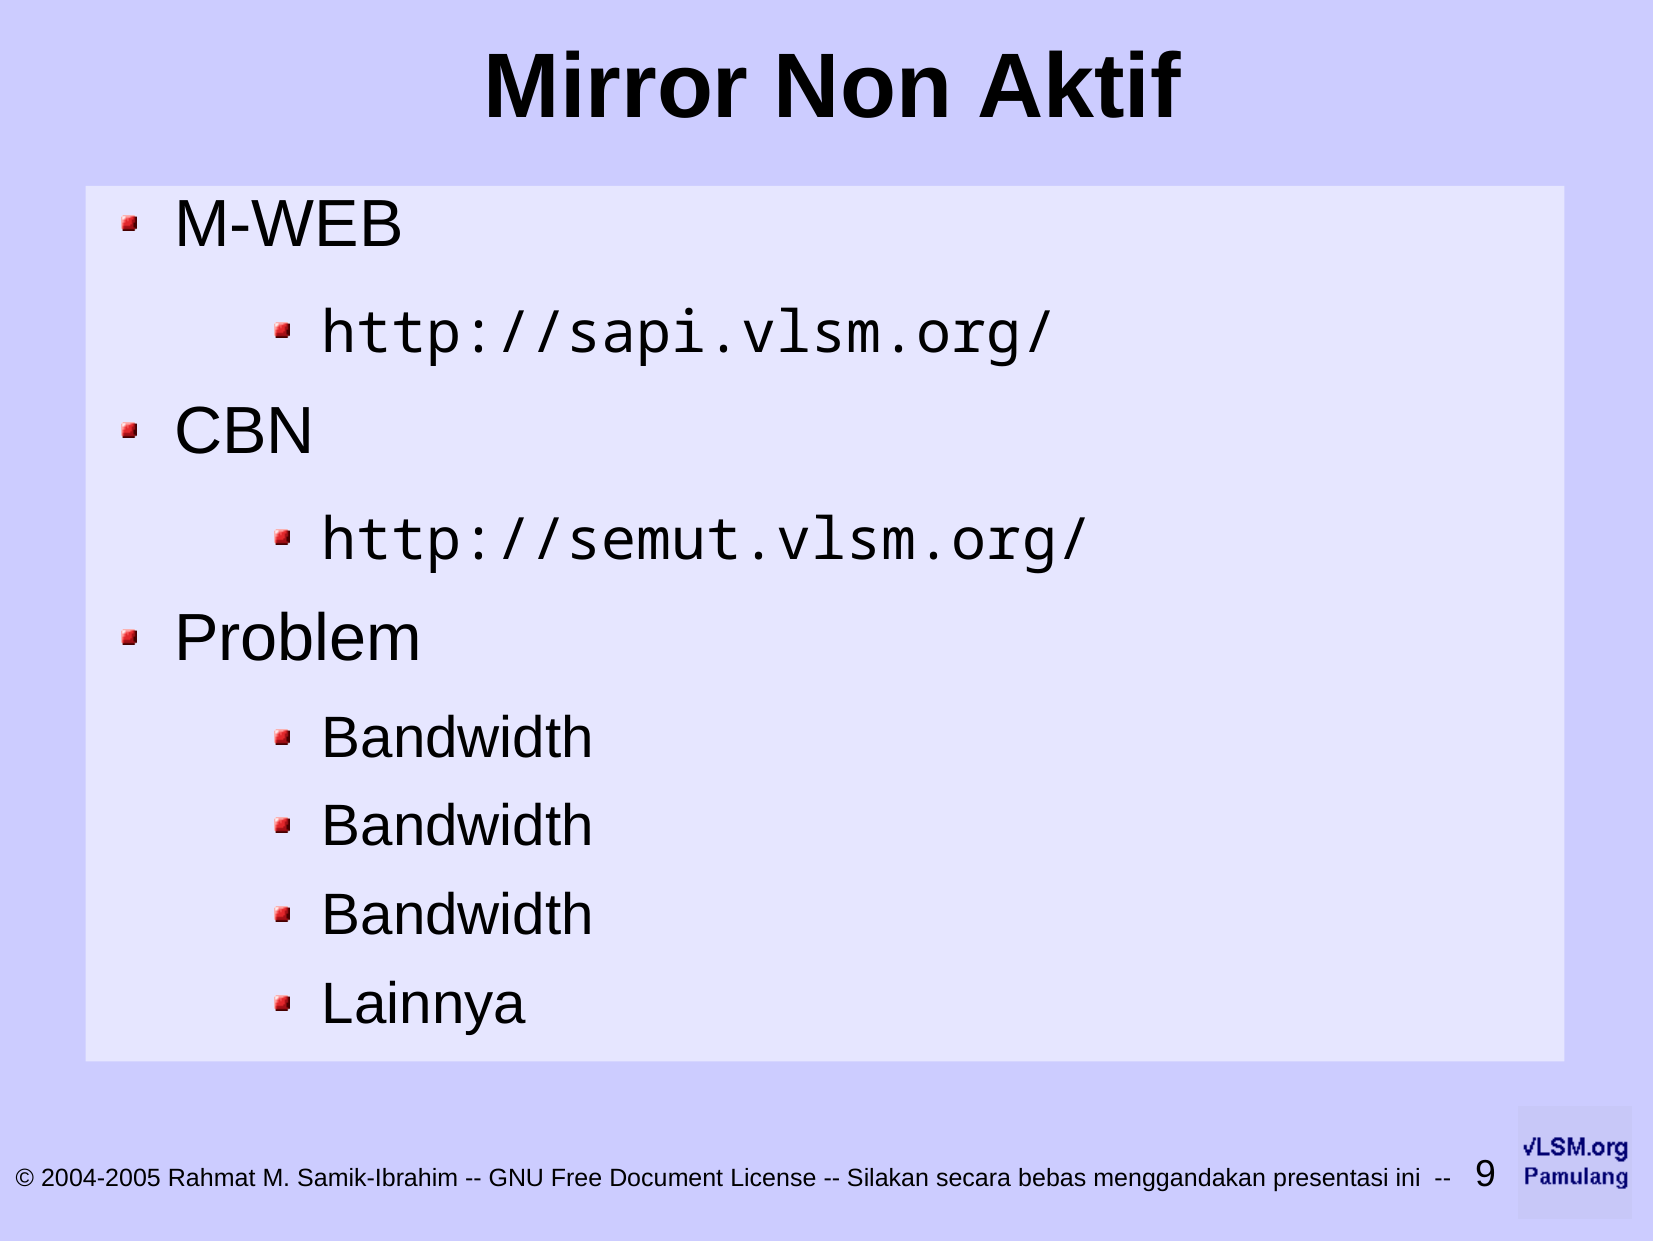

# Mirror Non Aktif
M-WEB
http://sapi.vlsm.org/
CBN
http://semut.vlsm.org/
Problem
Bandwidth
Bandwidth
Bandwidth
Lainnya